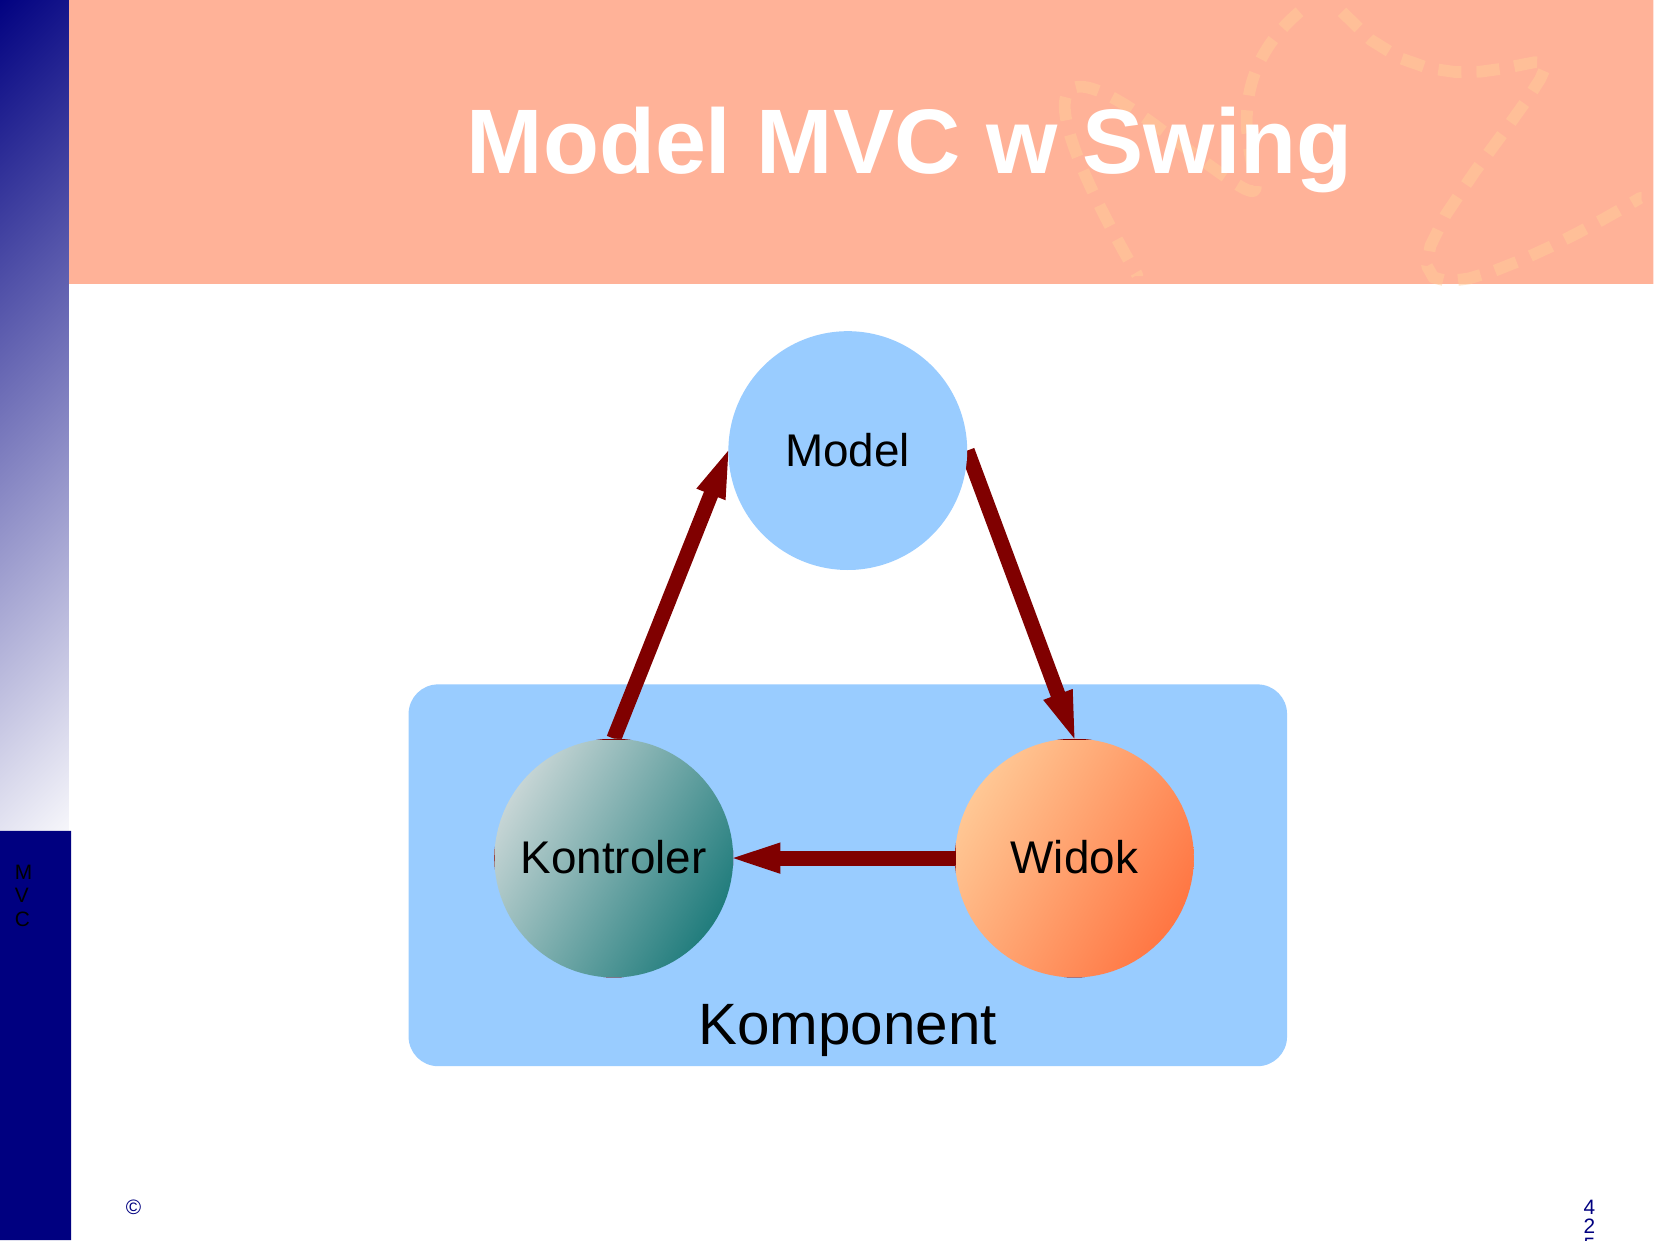

# Model MVC w Swing
Model
Komponent
Kontroler
Widok
M
V
C